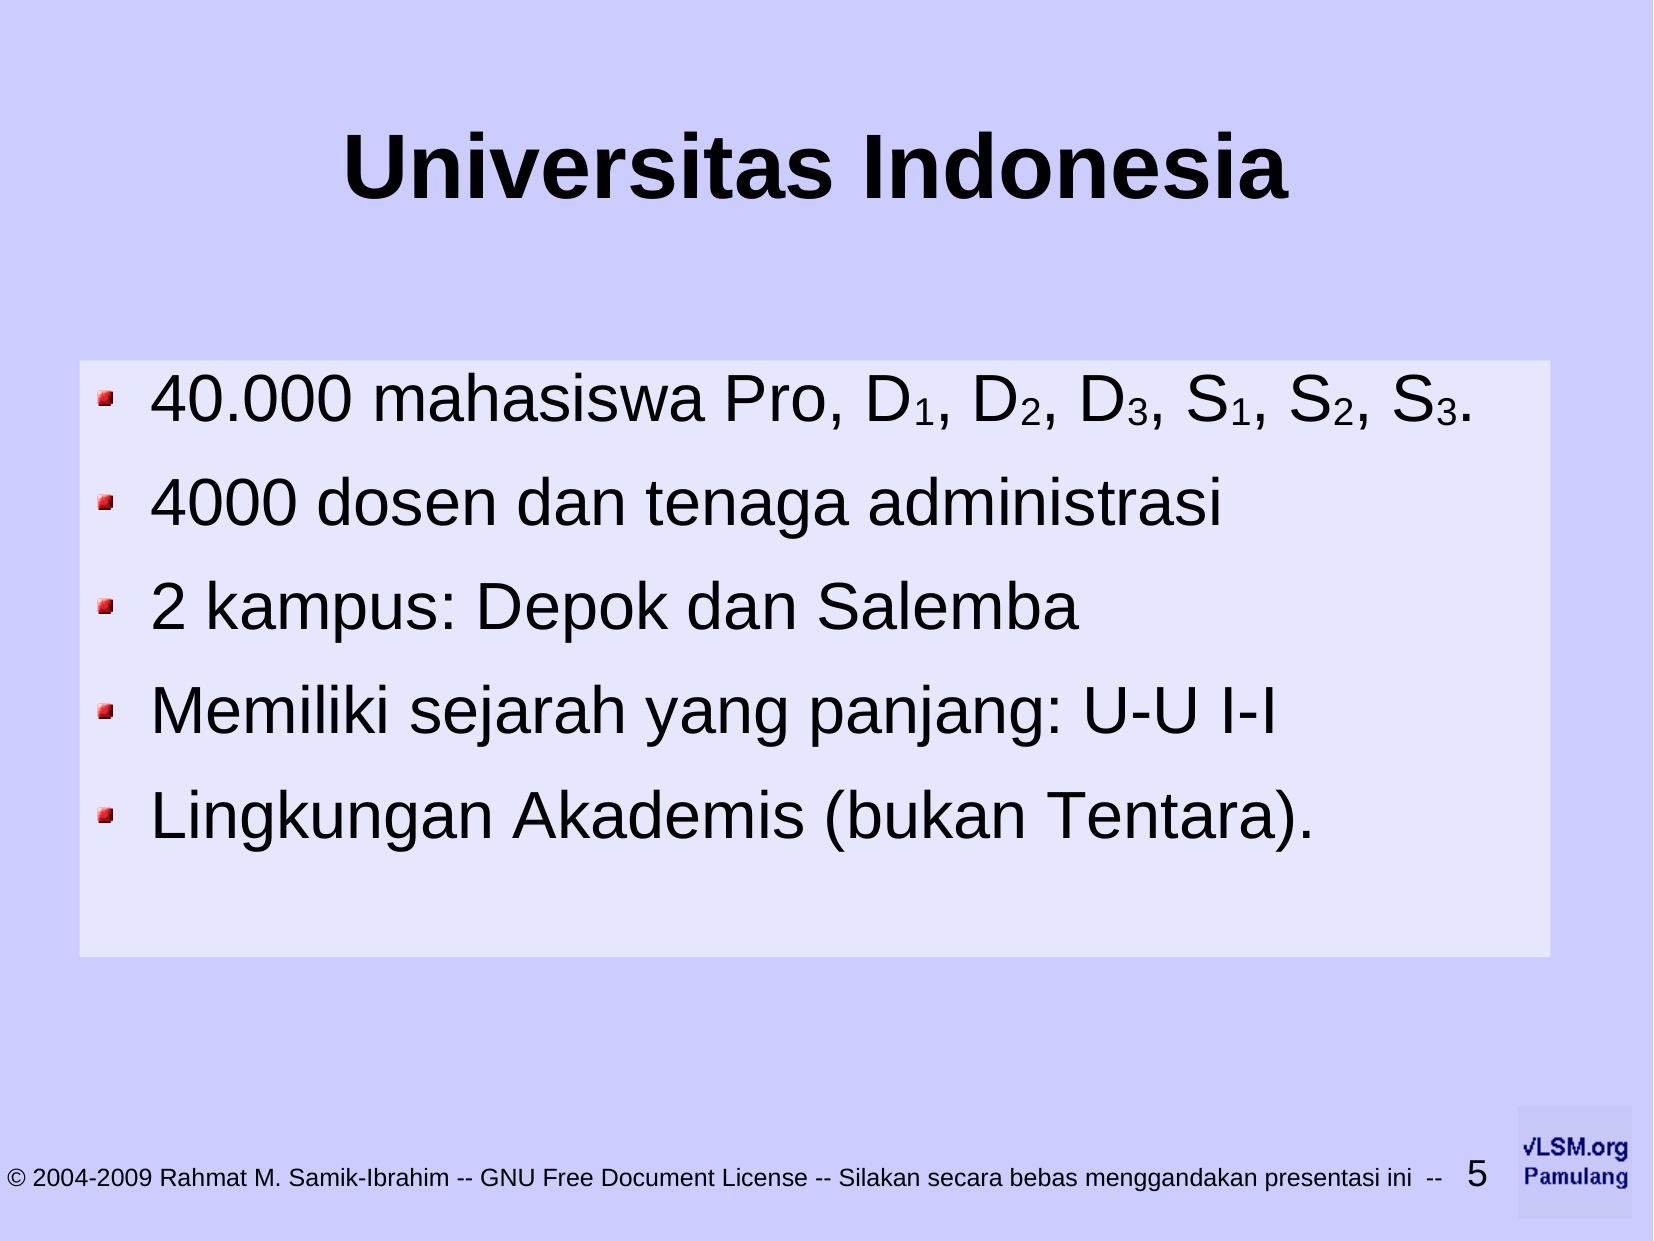

# Universitas Indonesia
40.000 mahasiswa Pro, D1, D2, D3, S1, S2, S3.
4000 dosen dan tenaga administrasi
2 kampus: Depok dan Salemba
Memiliki sejarah yang panjang: U-U I-I
Lingkungan Akademis (bukan Tentara).